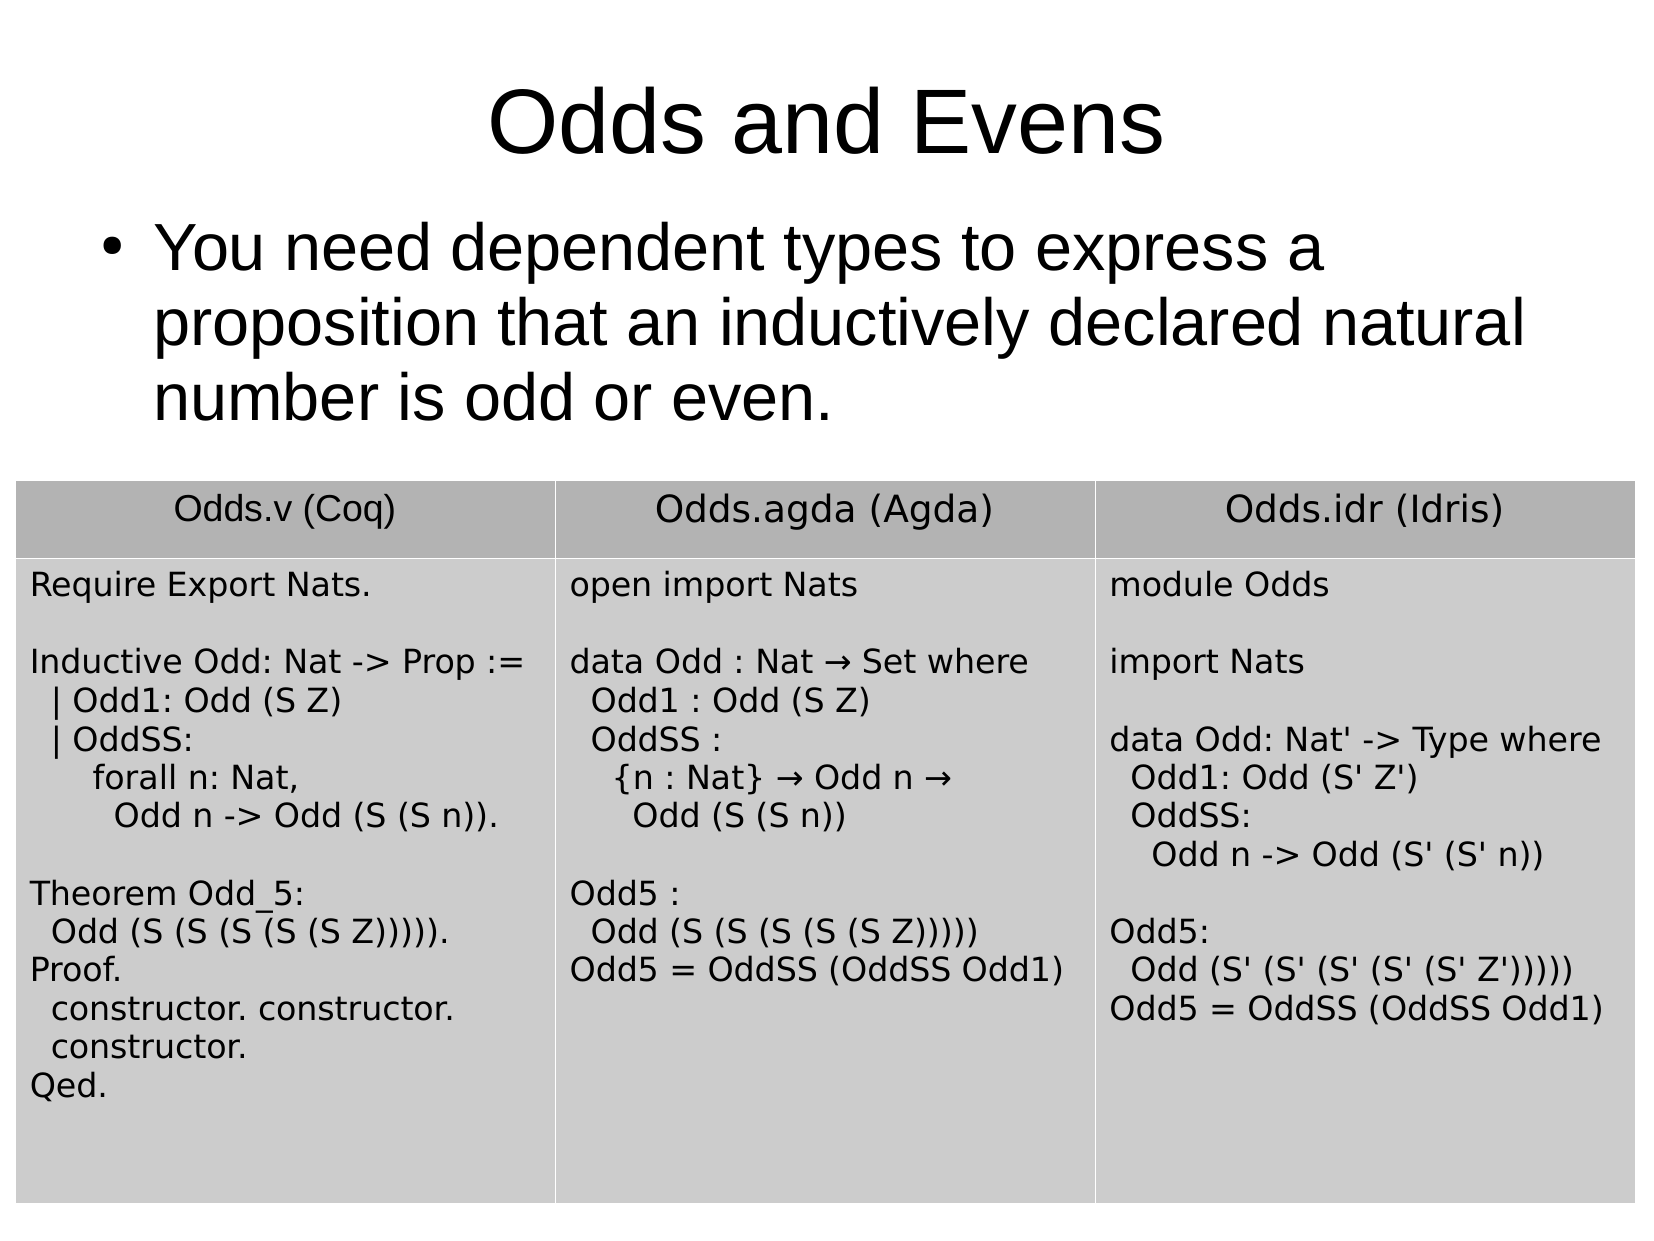

# Odds and Evens
You need dependent types to express a proposition that an inductively declared natural number is odd or even.
| Odds.v (Coq) | Odds.agda (Agda) | Odds.idr (Idris) |
| --- | --- | --- |
| Require Export Nats. Inductive Odd: Nat -> Prop := | Odd1: Odd (S Z) | OddSS: forall n: Nat, Odd n -> Odd (S (S n)). Theorem Odd\_5: Odd (S (S (S (S (S Z))))). Proof. constructor. constructor. constructor. Qed. | open import Nats data Odd : Nat → Set where Odd1 : Odd (S Z) OddSS : {n : Nat} → Odd n → Odd (S (S n)) Odd5 : Odd (S (S (S (S (S Z))))) Odd5 = OddSS (OddSS Odd1) | module Odds import Nats data Odd: Nat' -> Type where Odd1: Odd (S' Z') OddSS: Odd n -> Odd (S' (S' n)) Odd5: Odd (S' (S' (S' (S' (S' Z'))))) Odd5 = OddSS (OddSS Odd1) |